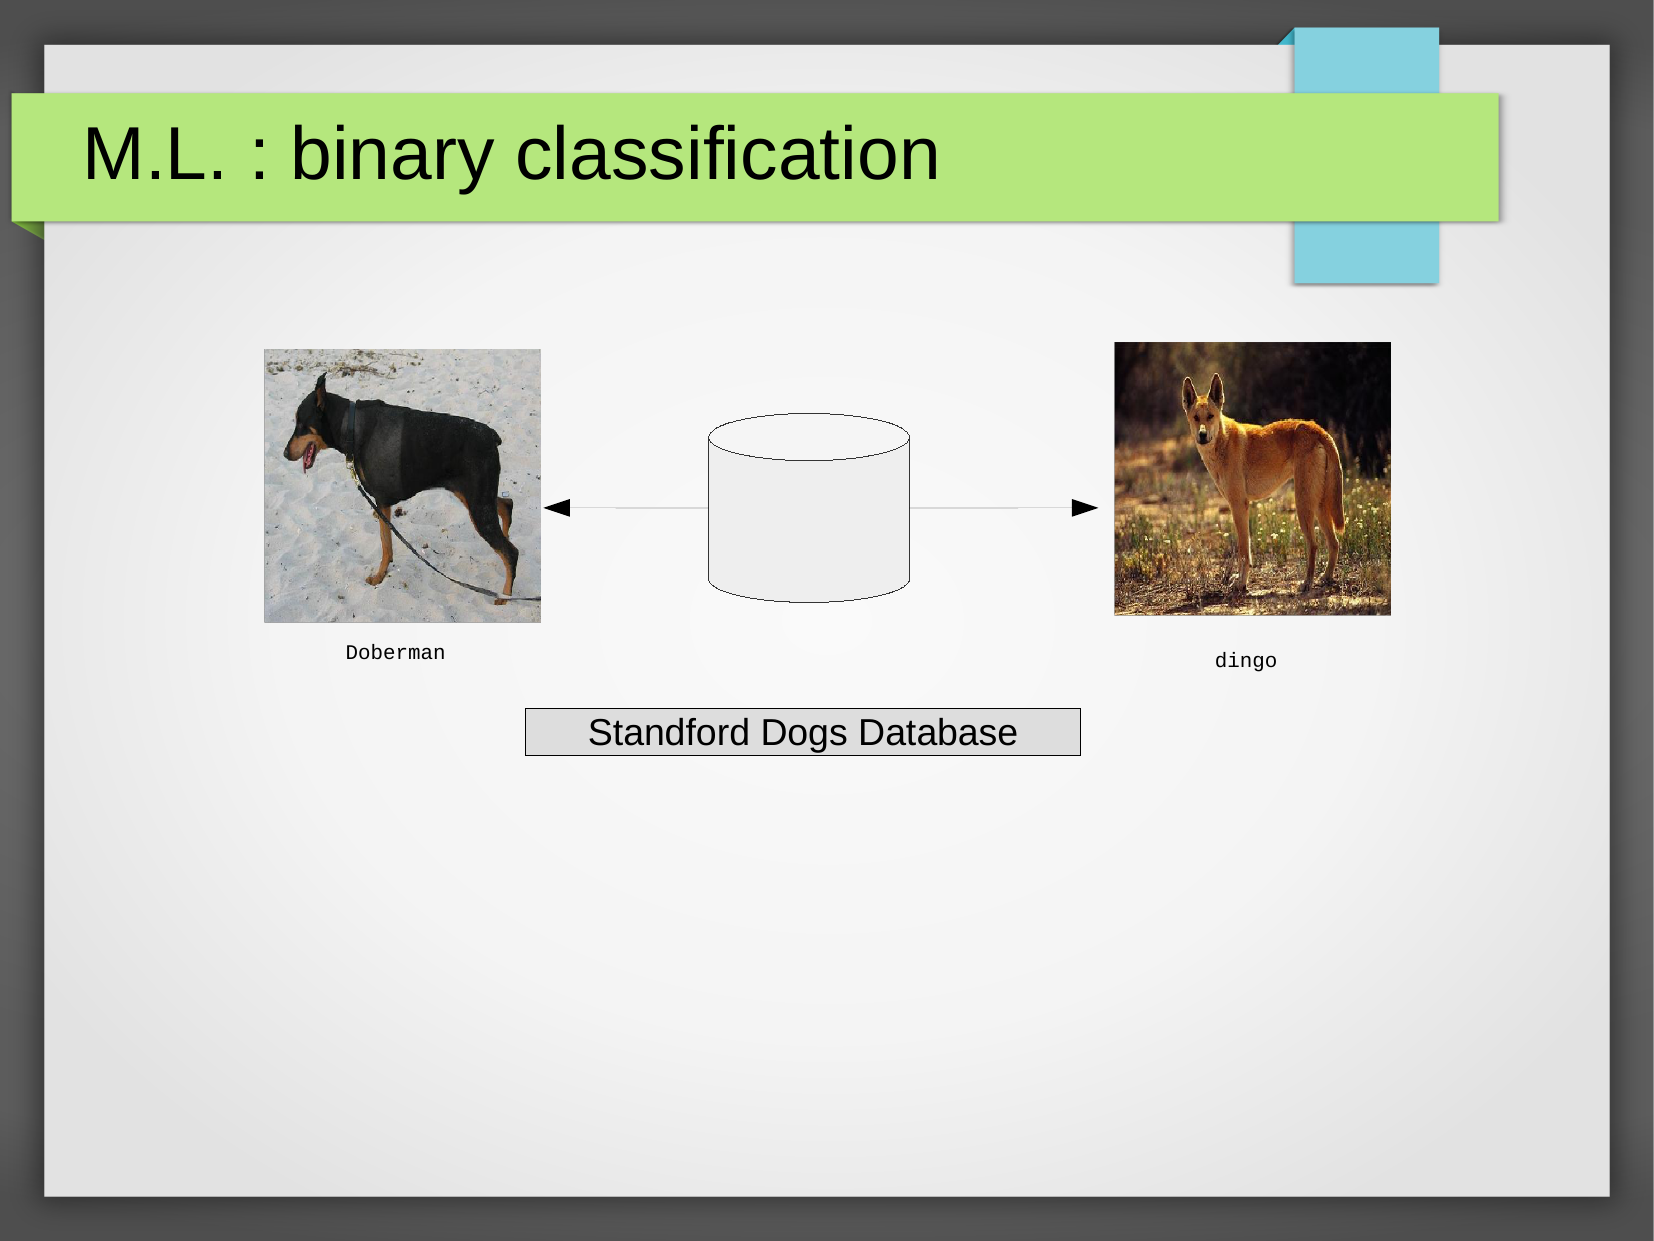

# M.L. : binary classification
dingo
Doberman
Standford Dogs Database